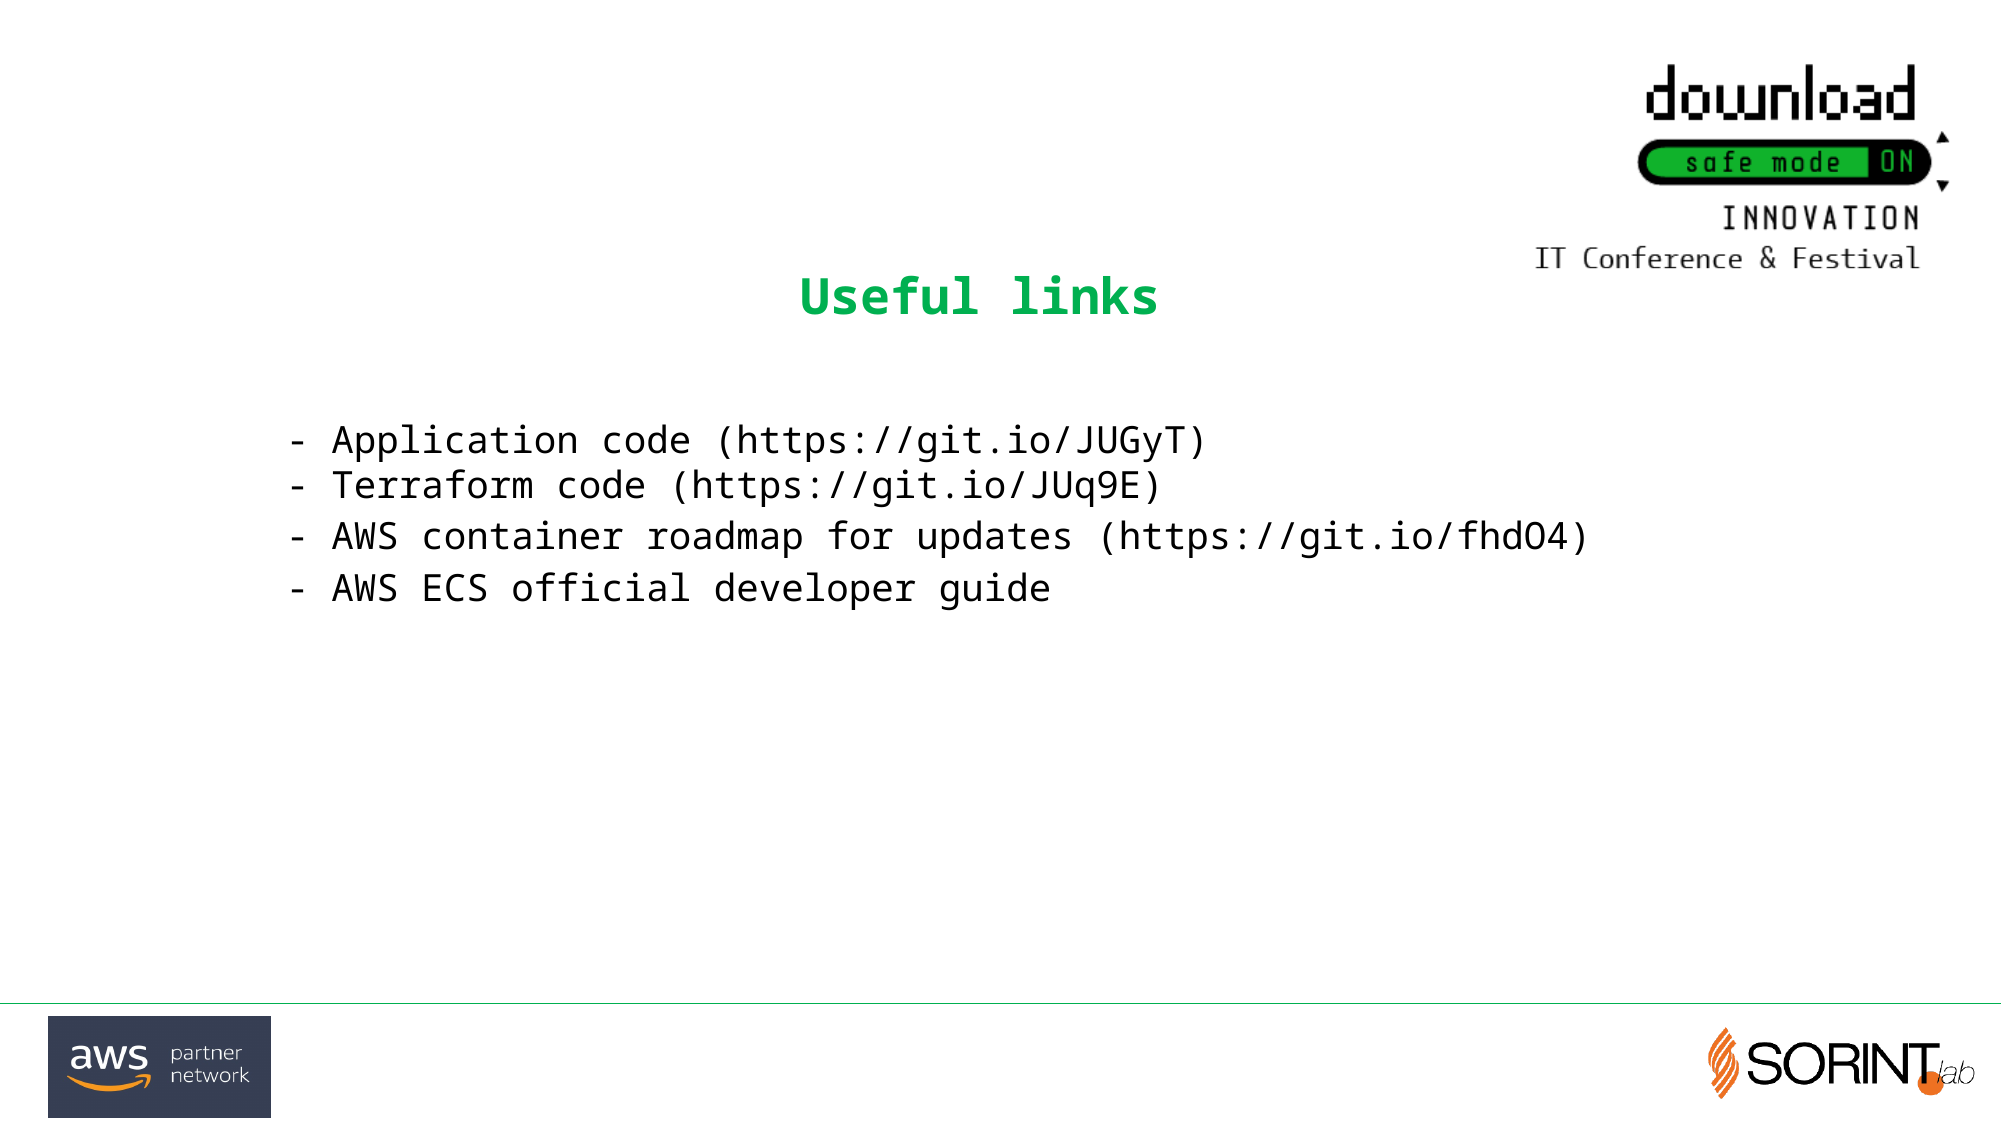

# Useful links
- Application code (https://git.io/JUGyT)
- Terraform code (https://git.io/JUq9E)
- AWS container roadmap for updates (https://git.io/fhdO4)
- AWS ECS official developer guide